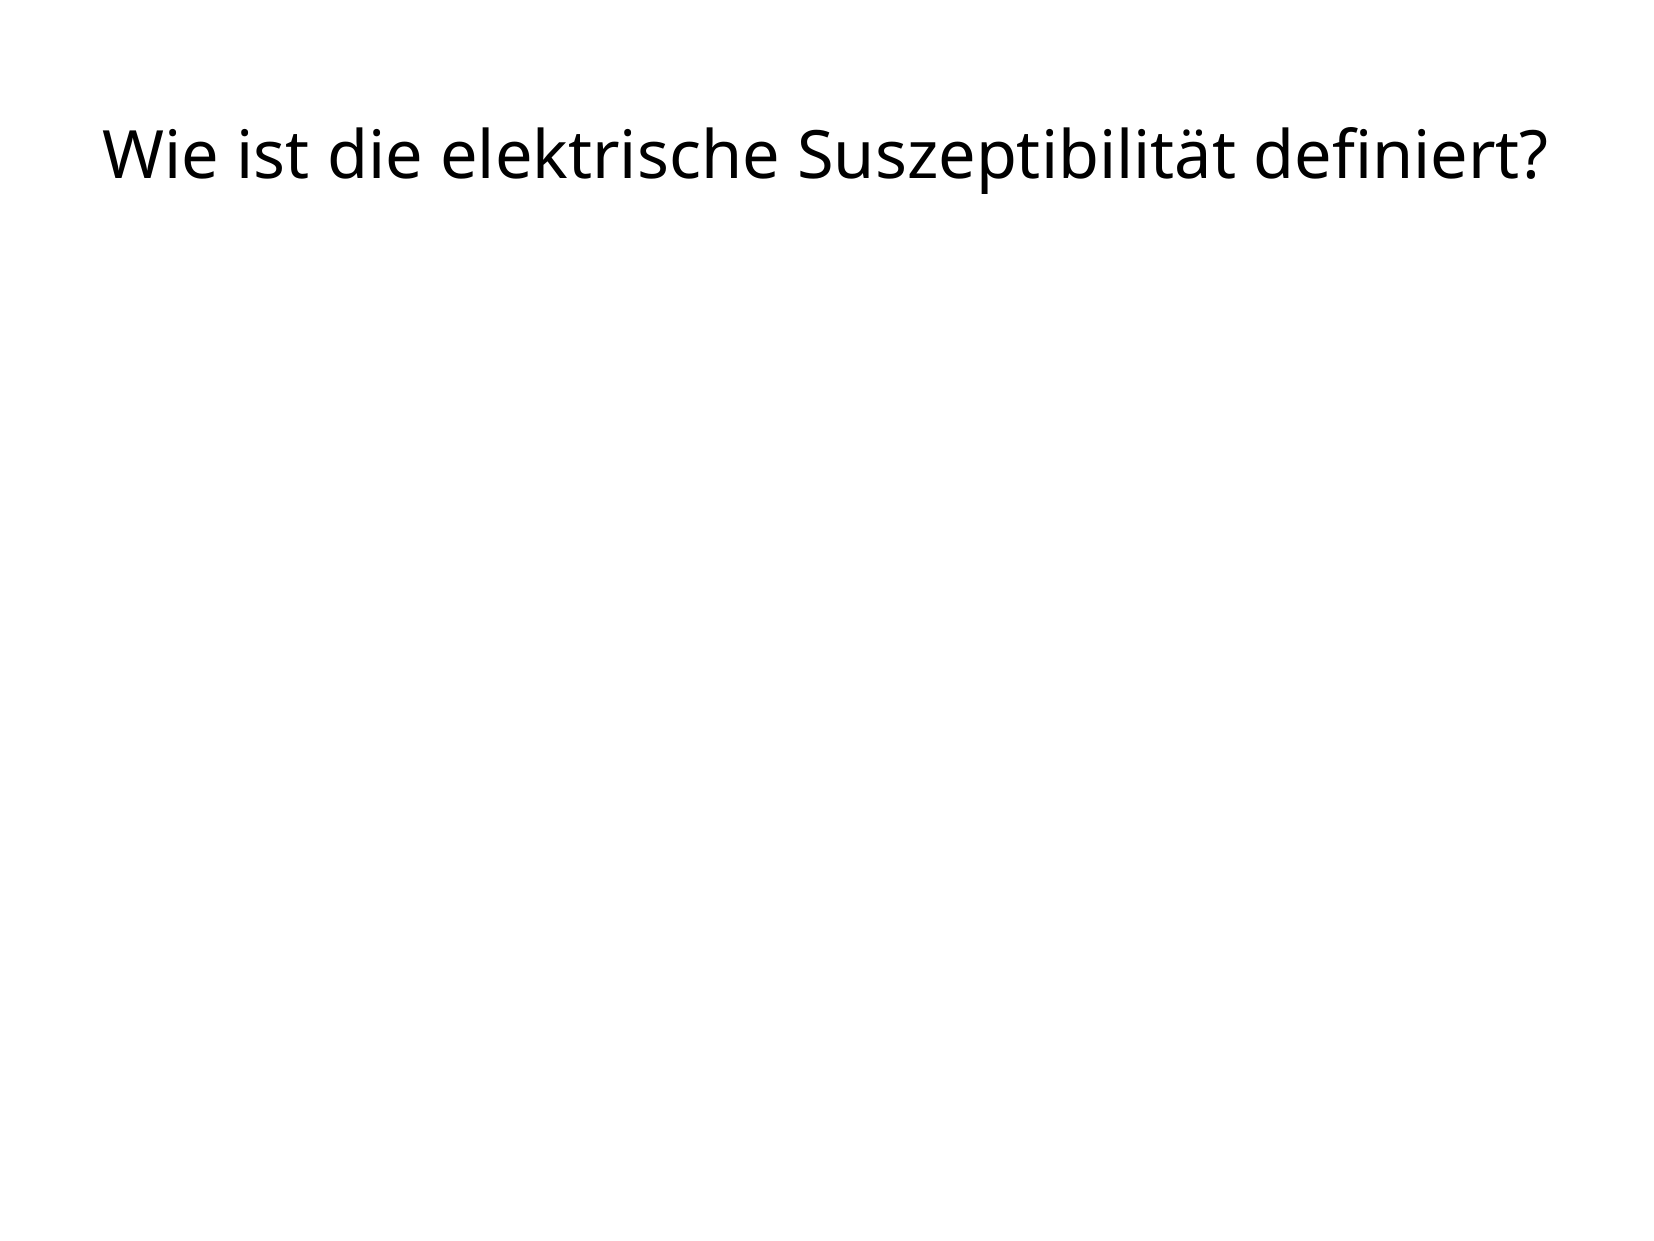

# Wie ist die elektrische Suszeptibilität definiert?